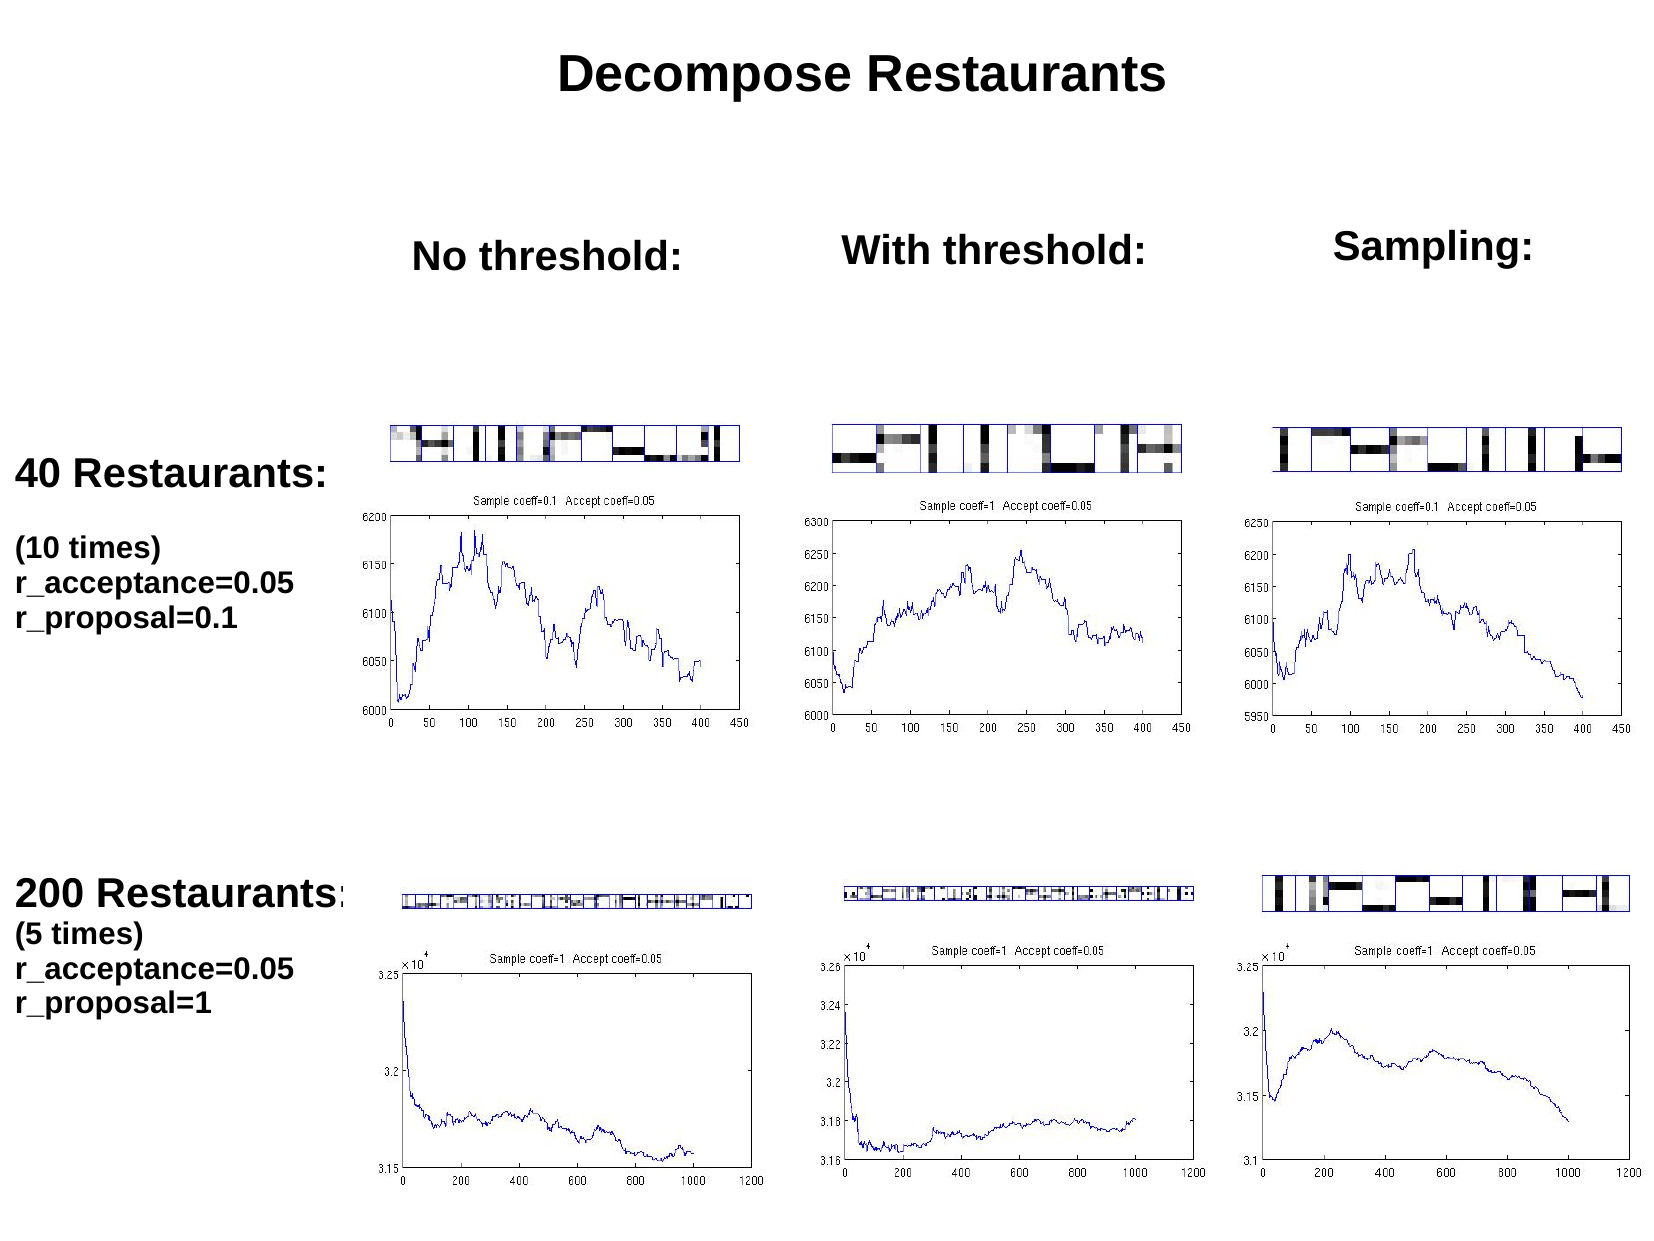

Decompose Restaurants
Sampling:
With threshold:
No threshold:
40 Restaurants:
(10 times)
r_acceptance=0.05
r_proposal=0.1
200 Restaurants:
(5 times)
r_acceptance=0.05
r_proposal=1